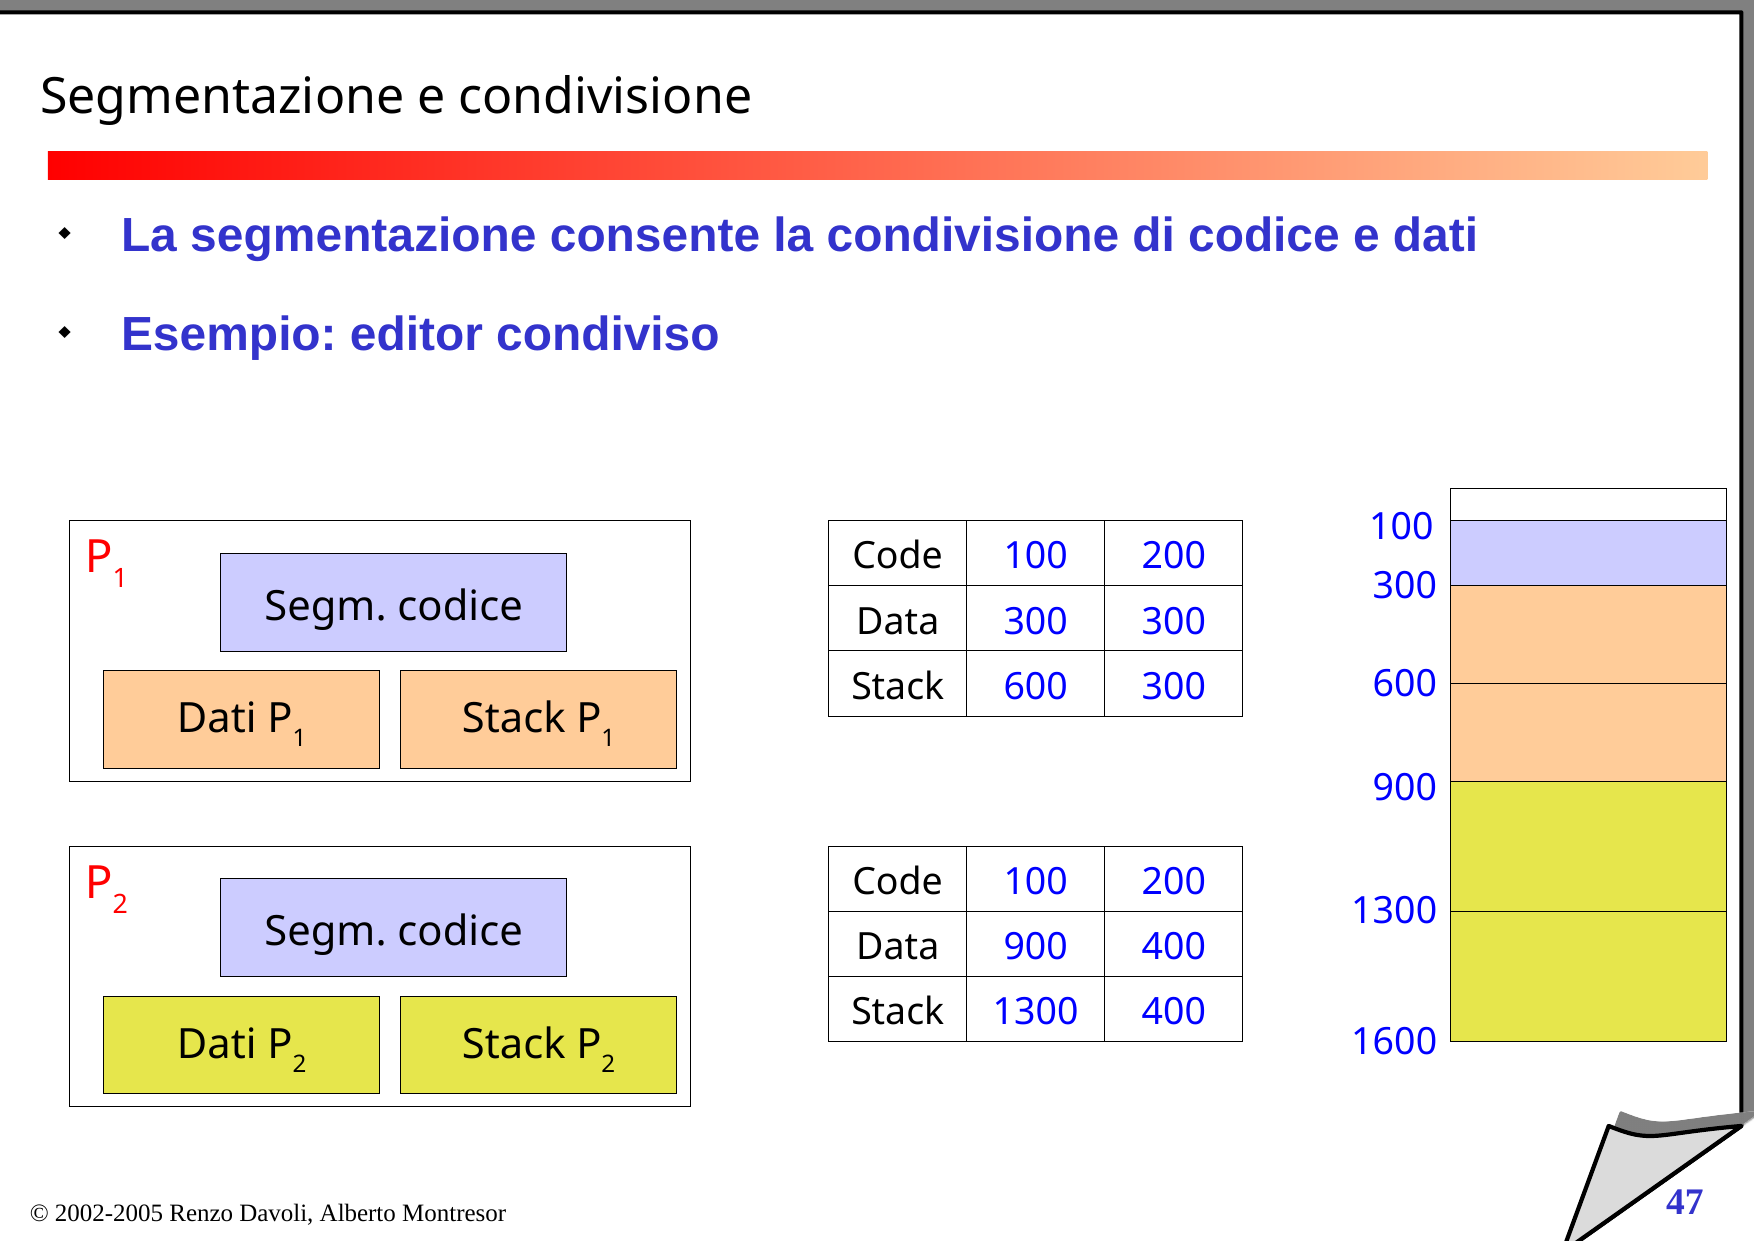

# Segmentazione e condivisione
La segmentazione consente la condivisione di codice e dati
Esempio: editor condiviso
100
P1
Code
100
200
Segm. codice
300
Data
300
300
Stack
600
300
600
Dati P1
Stack P1
900
P2
Code
100
200
Segm. codice
1300
Data
900
400
Stack
1300
400
Dati P2
Stack P2
1600